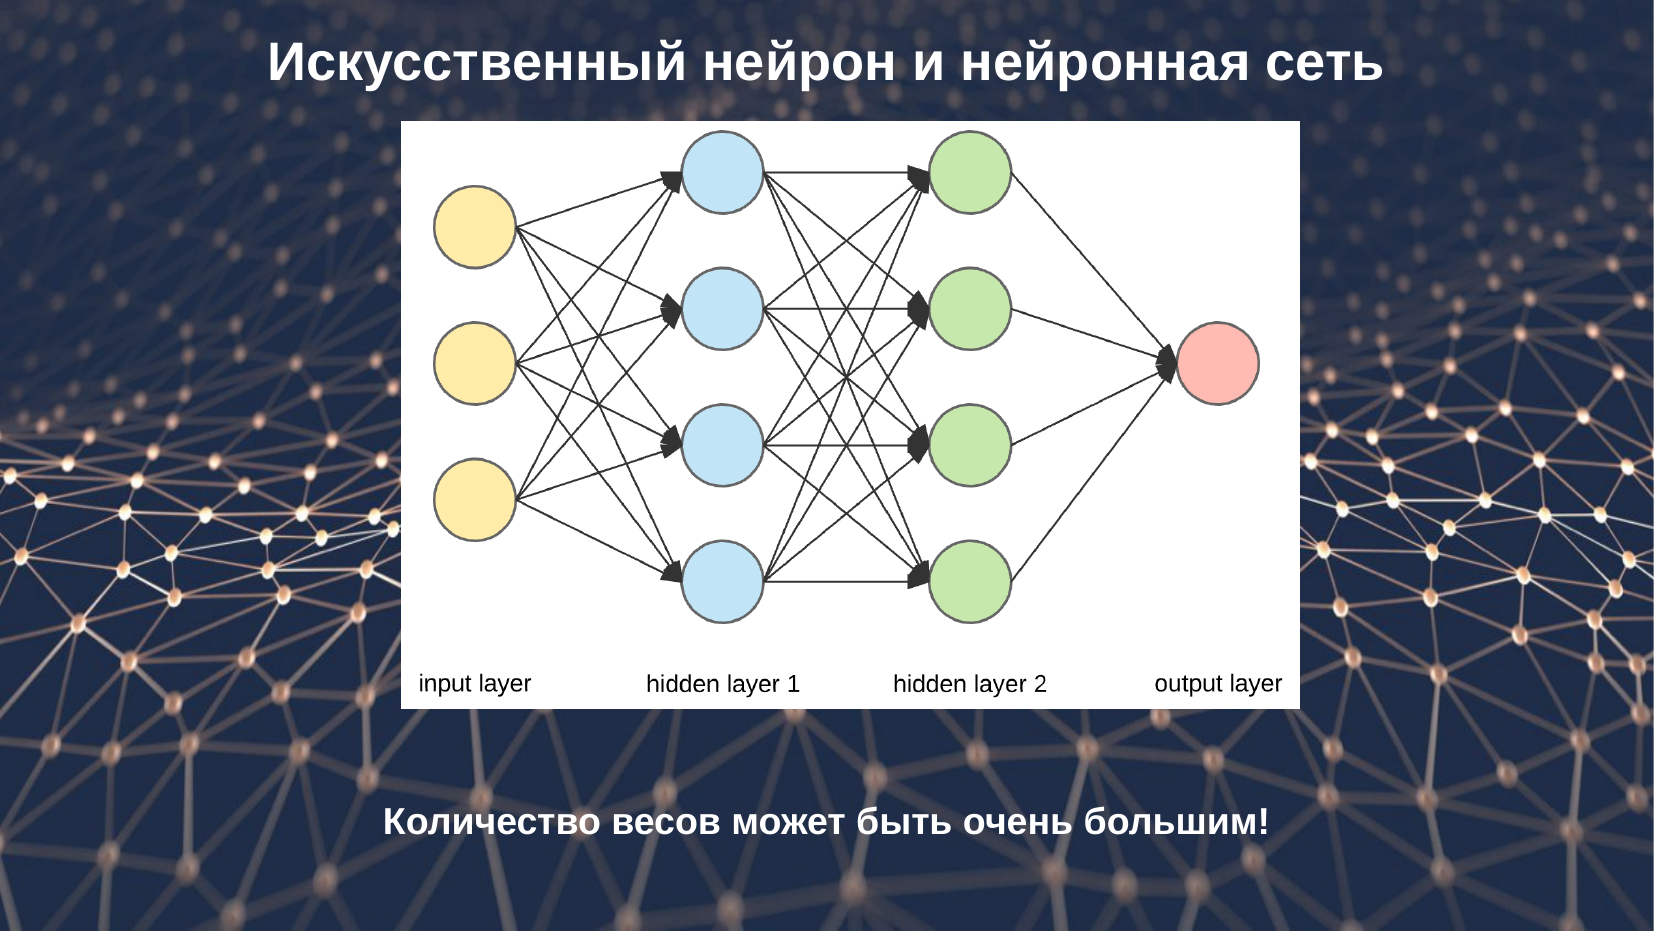

Искусственный нейрон и нейронная сеть
Количество весов может быть очень большим!